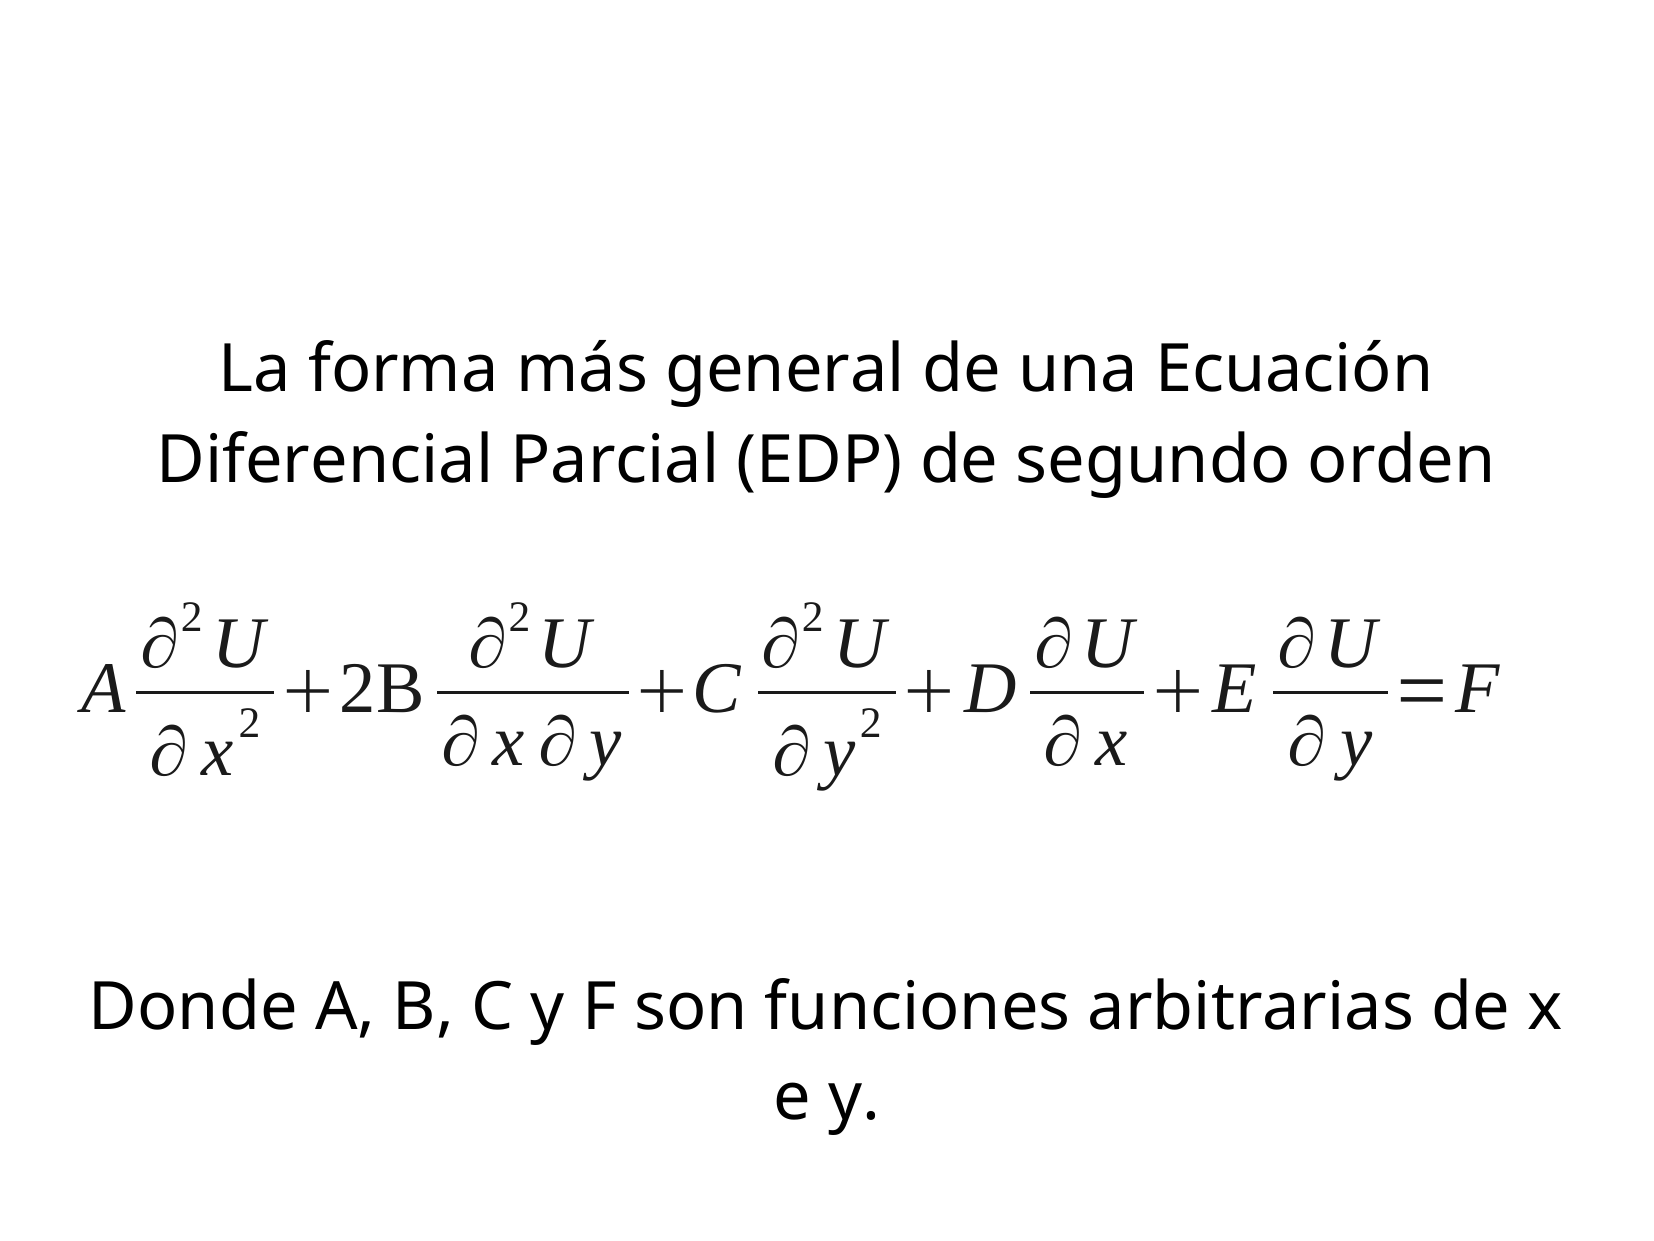

#
La forma más general de una Ecuación Diferencial Parcial (EDP) de segundo orden
Donde A, B, C y F son funciones arbitrarias de x e y.